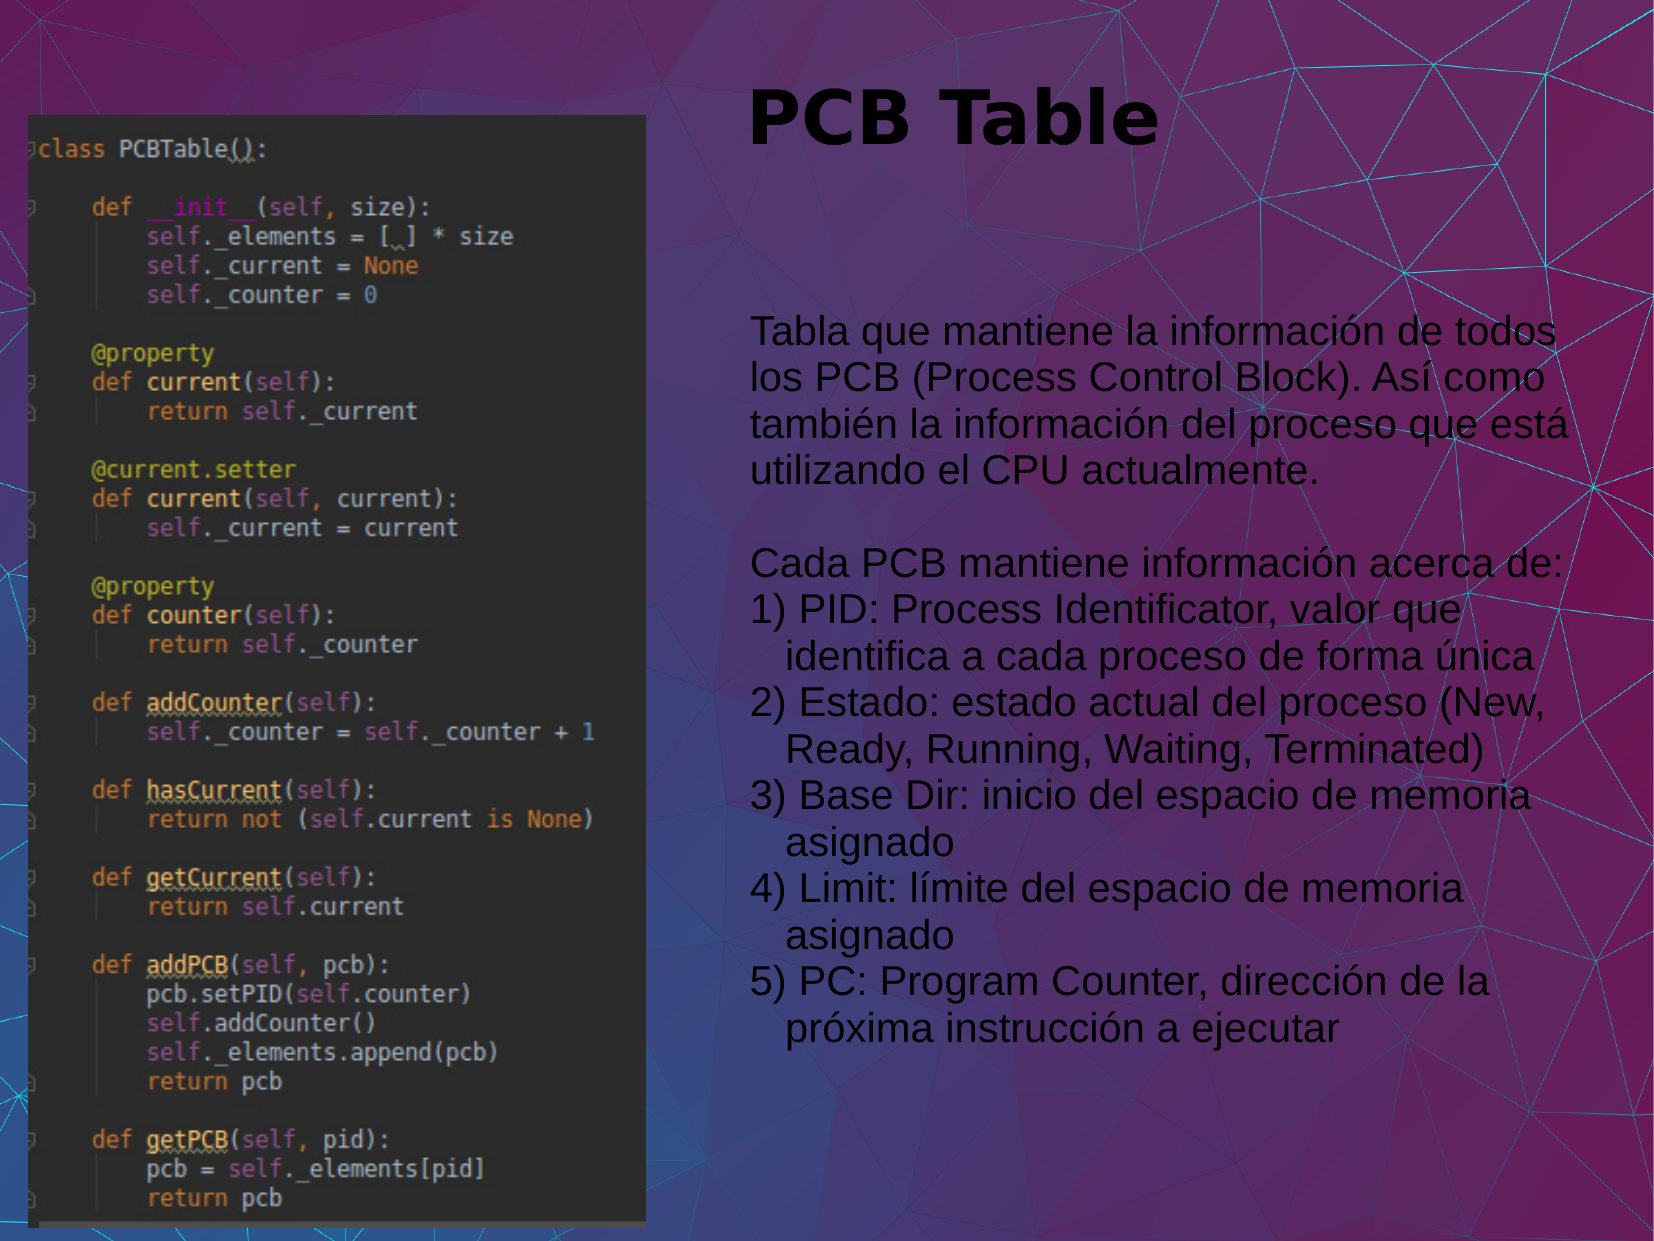

# PCB Table
Tabla que mantiene la información de todos los PCB (Process Control Block). Así como también la información del proceso que está utilizando el CPU actualmente.
Cada PCB mantiene información acerca de:
 PID: Process Identificator, valor que identifica a cada proceso de forma única
 Estado: estado actual del proceso (New, Ready, Running, Waiting, Terminated)
 Base Dir: inicio del espacio de memoria asignado
 Limit: límite del espacio de memoria asignado
 PC: Program Counter, dirección de la próxima instrucción a ejecutar